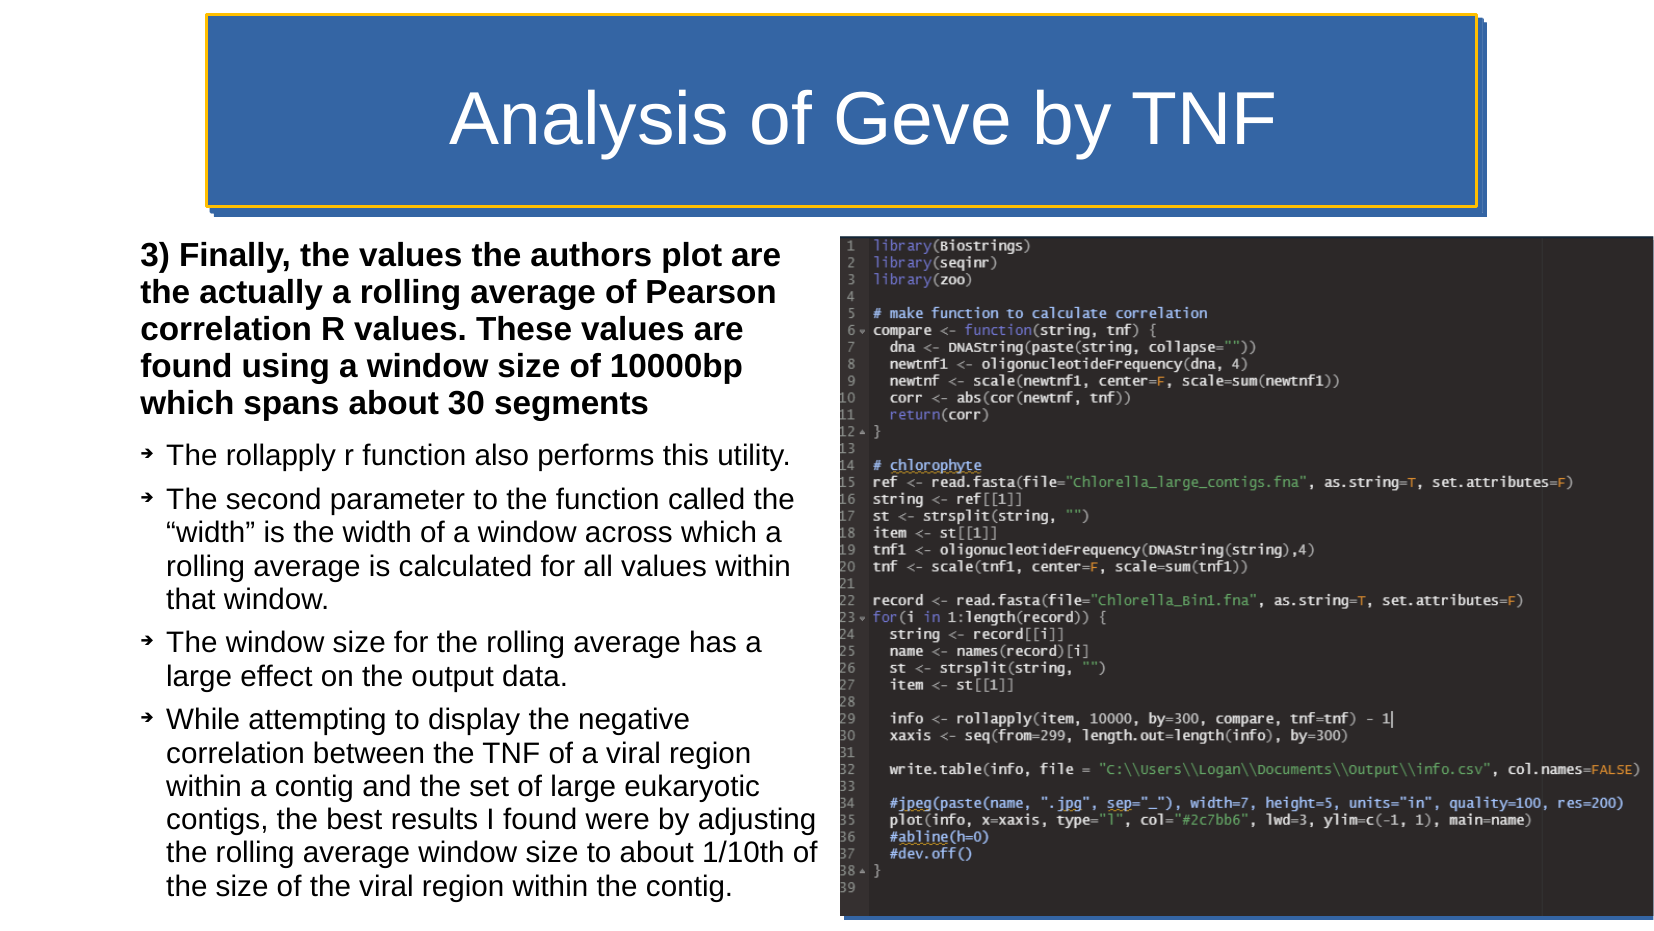

# Analysis of Geve by TNF
3) Finally, the values the authors plot are the actually a rolling average of Pearson correlation R values. These values are found using a window size of 10000bp which spans about 30 segments
The rollapply r function also performs this utility.
The second parameter to the function called the “width” is the width of a window across which a rolling average is calculated for all values within that window.
The window size for the rolling average has a large effect on the output data.
While attempting to display the negative correlation between the TNF of a viral region within a contig and the set of large eukaryotic contigs, the best results I found were by adjusting the rolling average window size to about 1/10th of the size of the viral region within the contig.